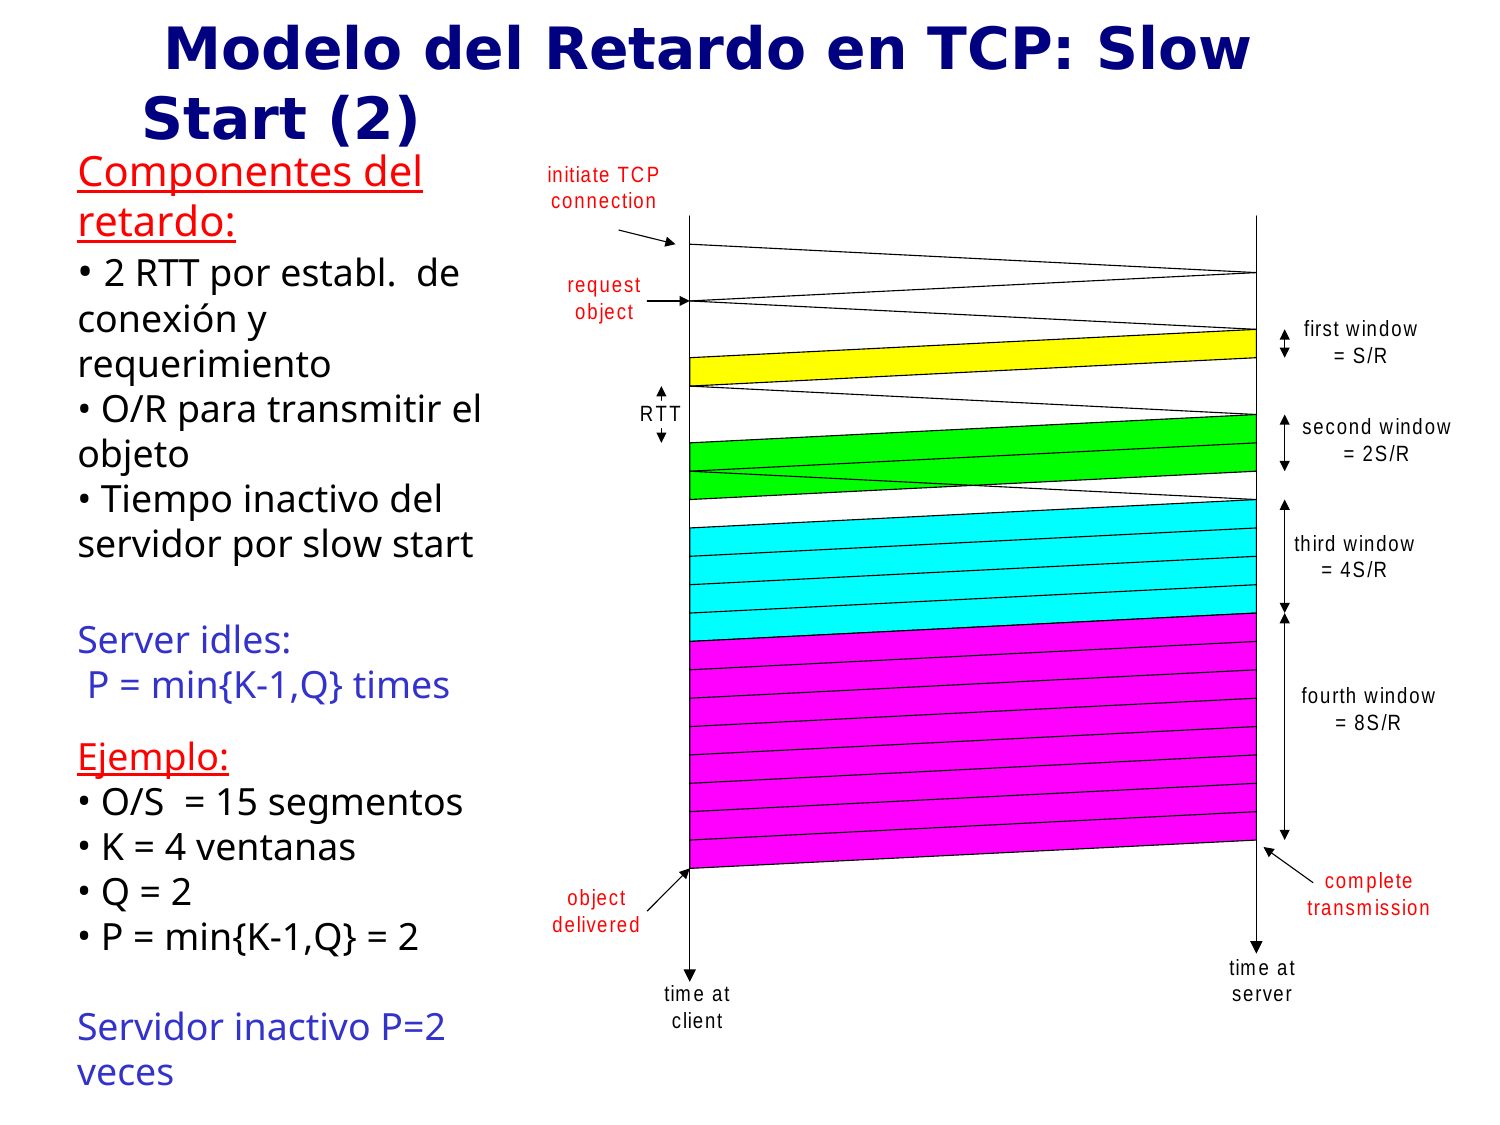

# Modelo del Retardo en TCP: Slow Start (2)
Componentes del retardo:
 2 RTT por establ. de conexión y requerimiento
 O/R para transmitir el objeto
 Tiempo inactivo del servidor por slow start
Server idles:
 P = min{K-1,Q} times
Ejemplo:
 O/S = 15 segmentos
 K = 4 ventanas
 Q = 2
 P = min{K-1,Q} = 2
Servidor inactivo P=2 veces